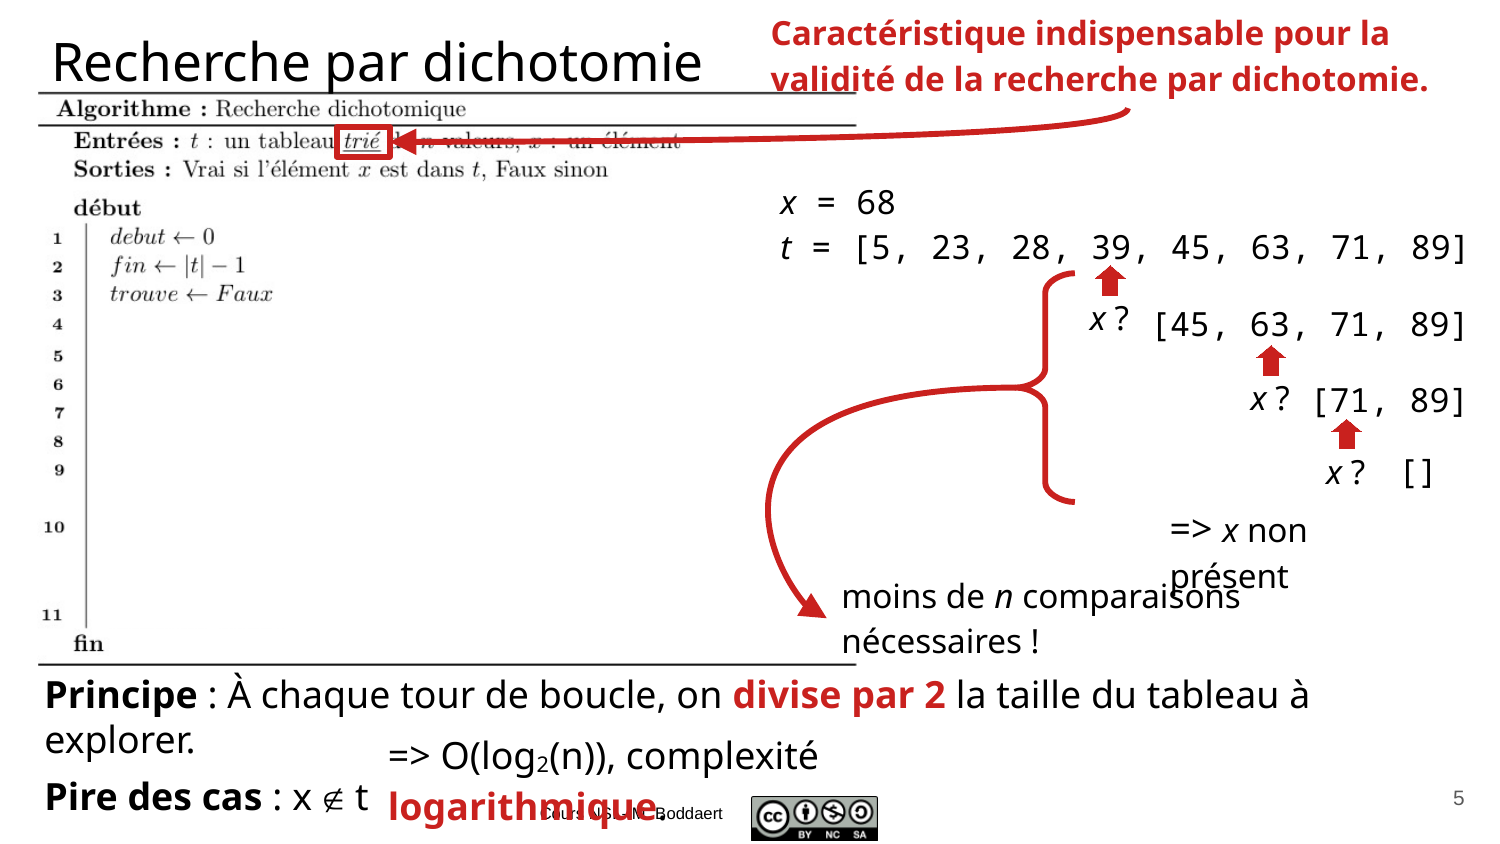

Caractéristique indispensable pour la validité de la recherche par dichotomie.
# Recherche par dichotomie
x = 68
t = [5, 23, 28, 39, 45, 63, 71, 89]
x ?
[45, 63, 71, 89]
x ?
[71, 89]
[]
x ?
=> x non présent
moins de n comparaisons nécessaires !
Principe : À chaque tour de boucle, on divise par 2 la taille du tableau à explorer.
Pire des cas : x ∉ t
=> O(log2(n)), complexité logarithmique.
5